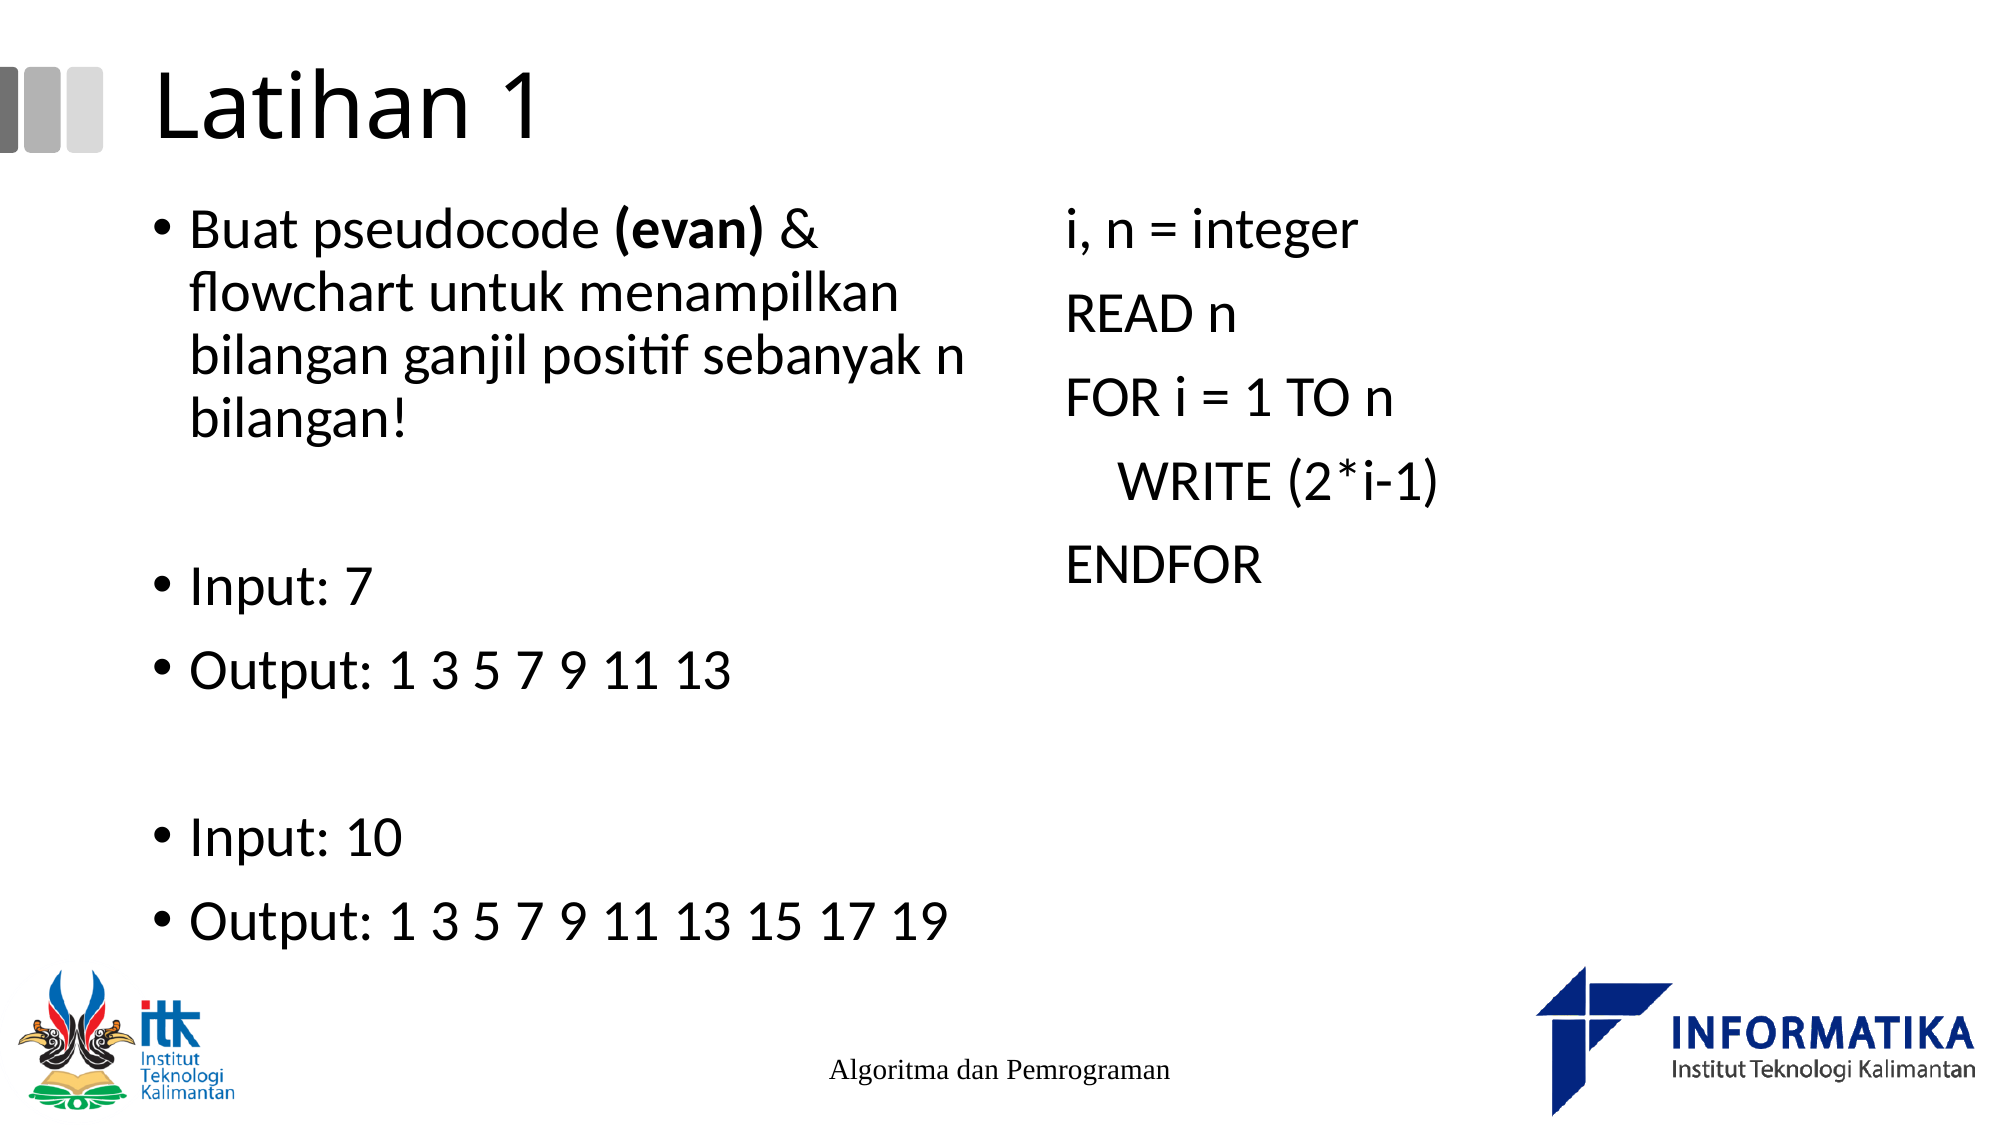

# Latihan 1
Buat pseudocode (evan) & flowchart untuk menampilkan bilangan ganjil positif sebanyak n bilangan!
Input: 7
Output: 1 3 5 7 9 11 13
Input: 10
Output: 1 3 5 7 9 11 13 15 17 19
i, n = integer
READ n
FOR i = 1 TO n
 WRITE (2*i-1)
ENDFOR
Algoritma dan Pemrograman